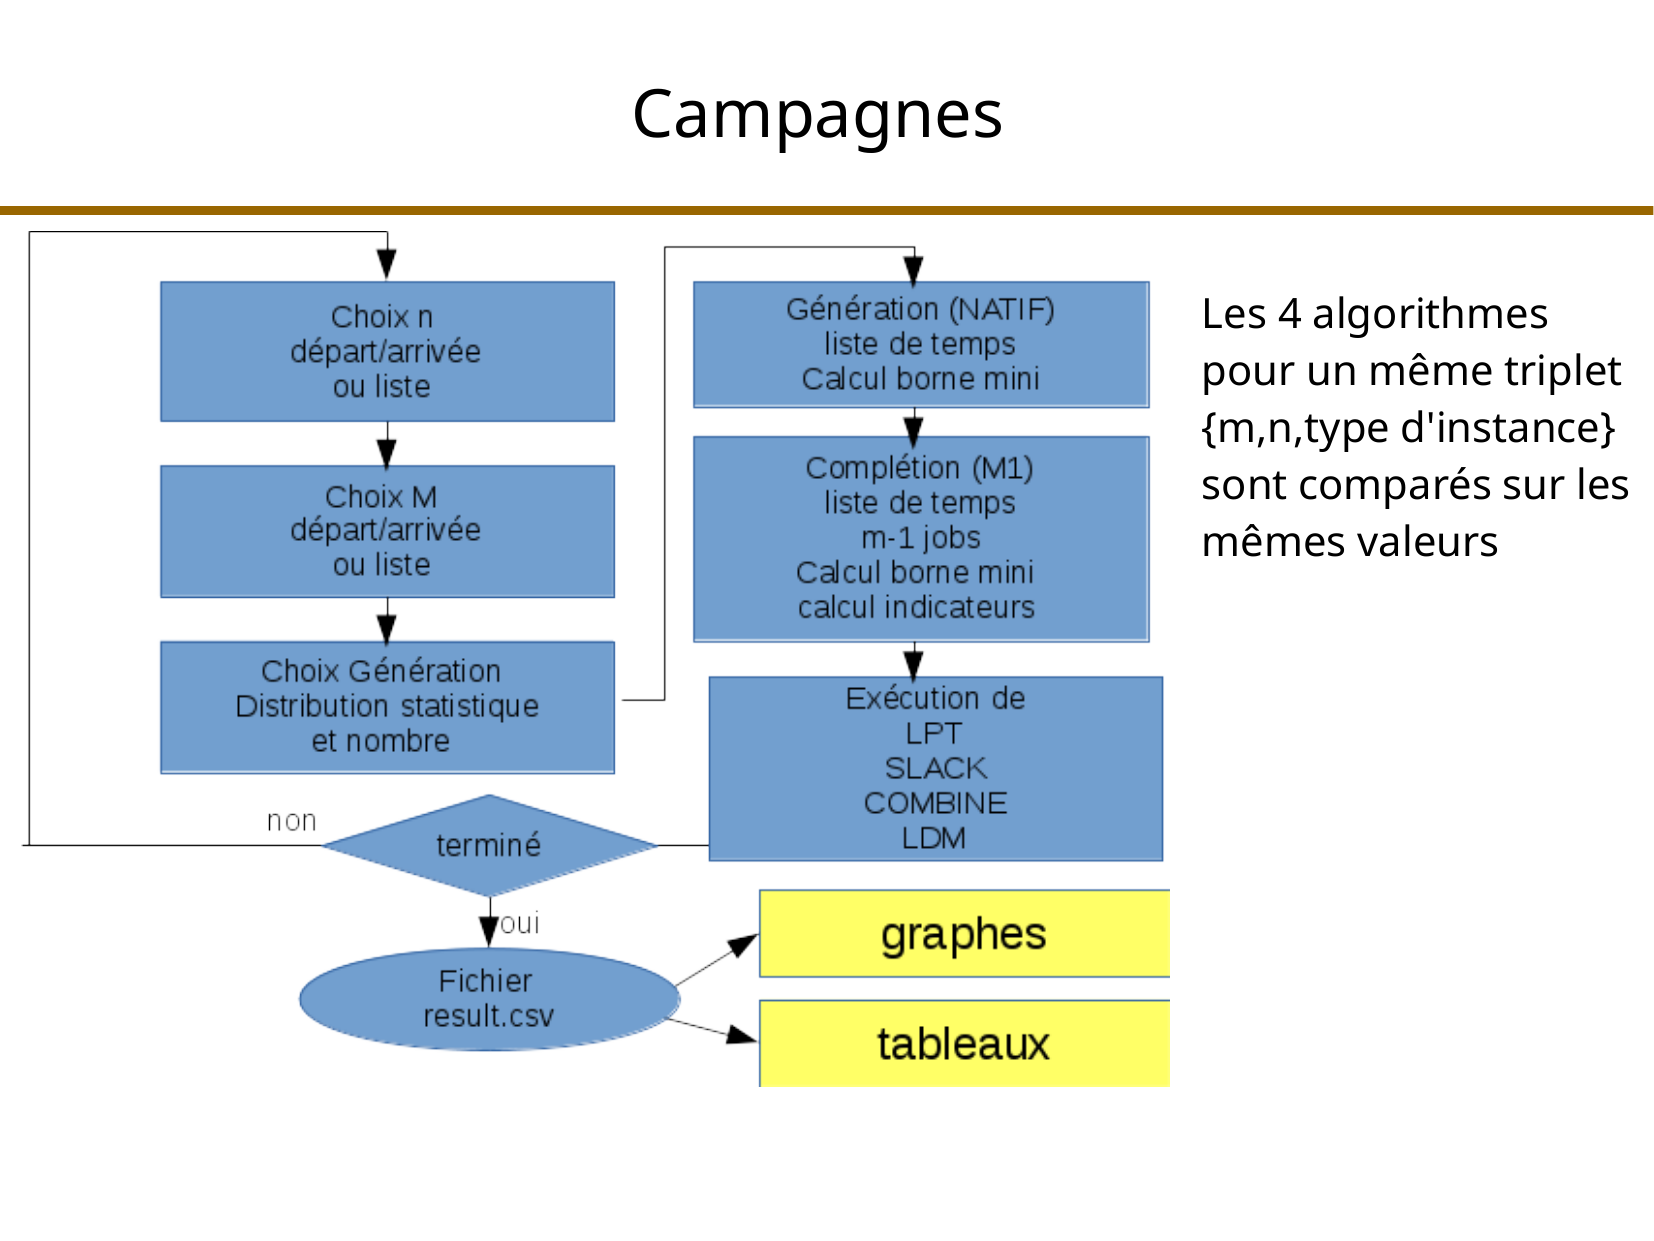

# Campagnes
Les 4 algorithmes
pour un même triplet
{m,n,type d'instance}
sont comparés sur les mêmes valeurs